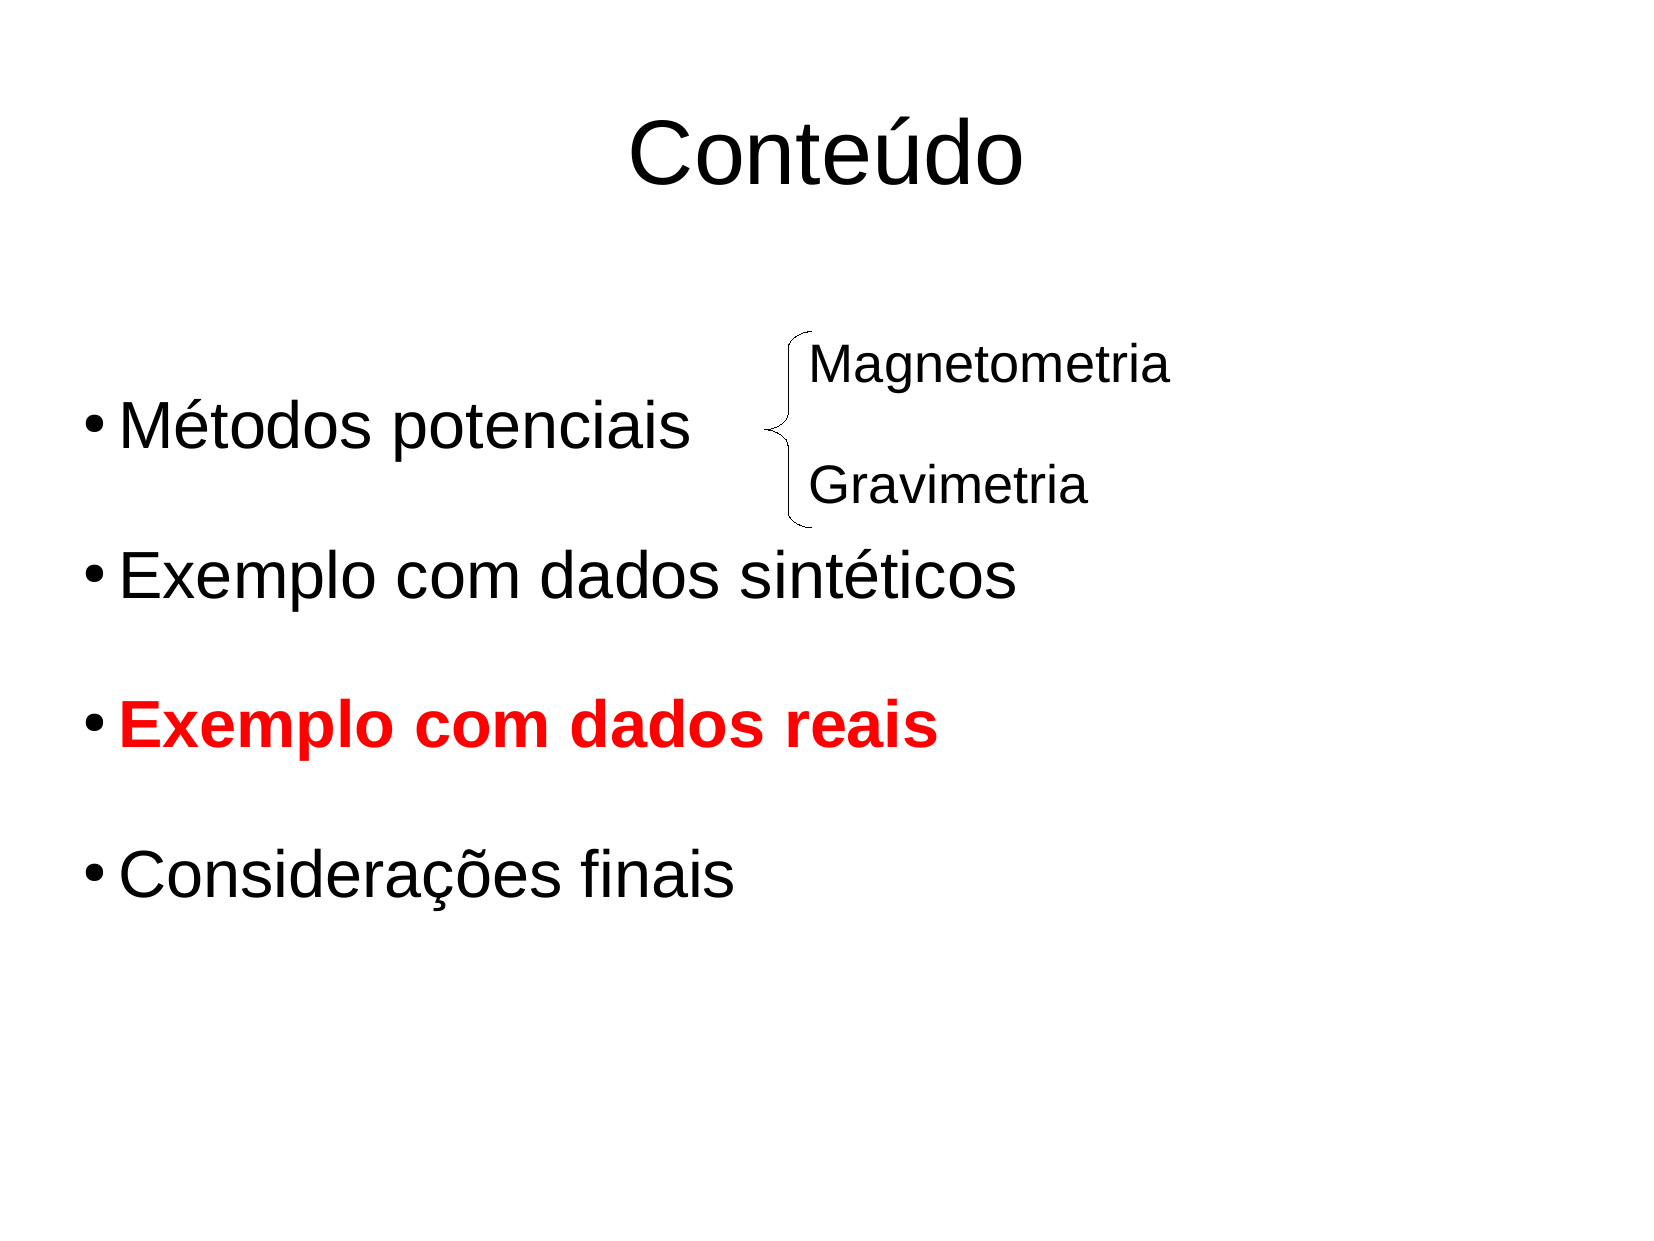

# Conteúdo
Métodos potenciais
Exemplo com dados sintéticos
Exemplo com dados reais
Considerações finais
Magnetometria
Gravimetria